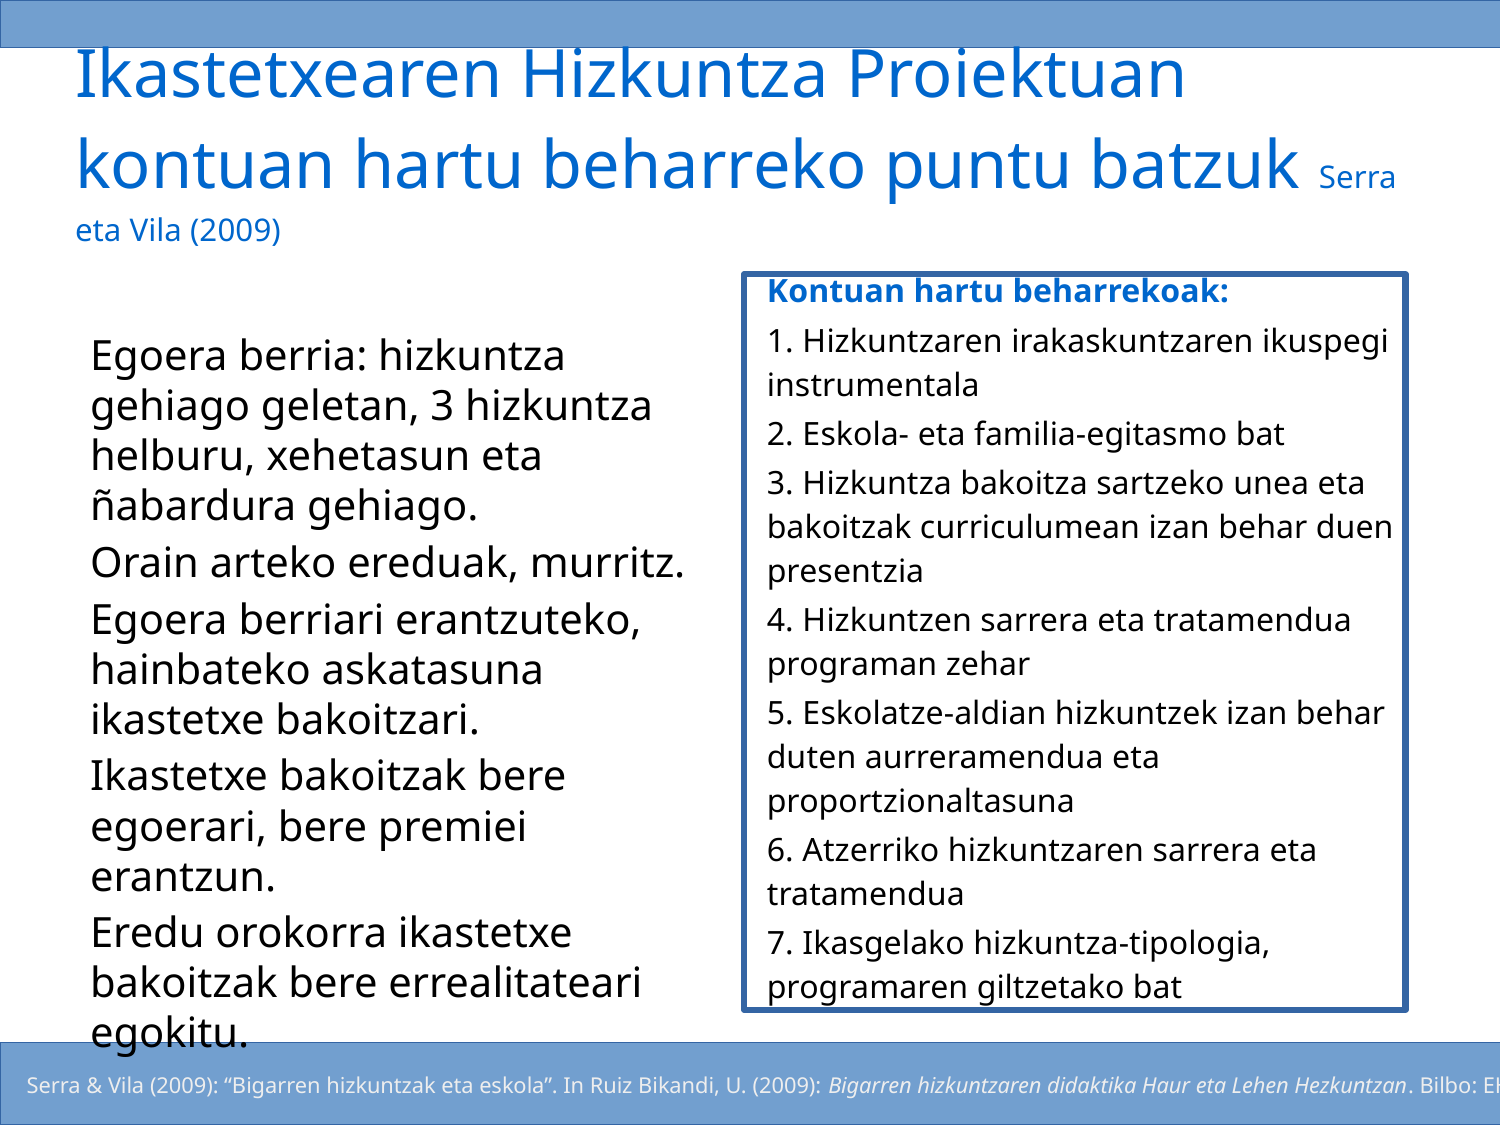

Ikastetxearen Hizkuntza Proiektuan kontuan hartu beharreko puntu batzuk Serra eta Vila (2009)
Kontuan hartu beharrekoak:
1. Hizkuntzaren irakaskuntzaren ikuspegi instrumentala
2. Eskola- eta familia-egitasmo bat
3. Hizkuntza bakoitza sartzeko unea eta bakoitzak curriculumean izan behar duen presentzia
4. Hizkuntzen sarrera eta tratamendua programan zehar
5. Eskolatze-aldian hizkuntzek izan behar duten aurreramendua eta proportzionaltasuna
6. Atzerriko hizkuntzaren sarrera eta tratamendua
7. Ikasgelako hizkuntza-tipologia, programaren giltzetako bat
# Egoera berria: hizkuntza gehiago geletan, 3 hizkuntza helburu, xehetasun eta ñabardura gehiago.
Orain arteko ereduak, murritz.
Egoera berriari erantzuteko, hainbateko askatasuna ikastetxe bakoitzari.
Ikastetxe bakoitzak bere egoerari, bere premiei erantzun.
Eredu orokorra ikastetxe bakoitzak bere errealitateari egokitu.
Serra & Vila (2009): “Bigarren hizkuntzak eta eskola”. In Ruiz Bikandi, U. (2009): Bigarren hizkuntzaren didaktika Haur eta Lehen Hezkuntzan. Bilbo: EHUAZ. (21-46 or.